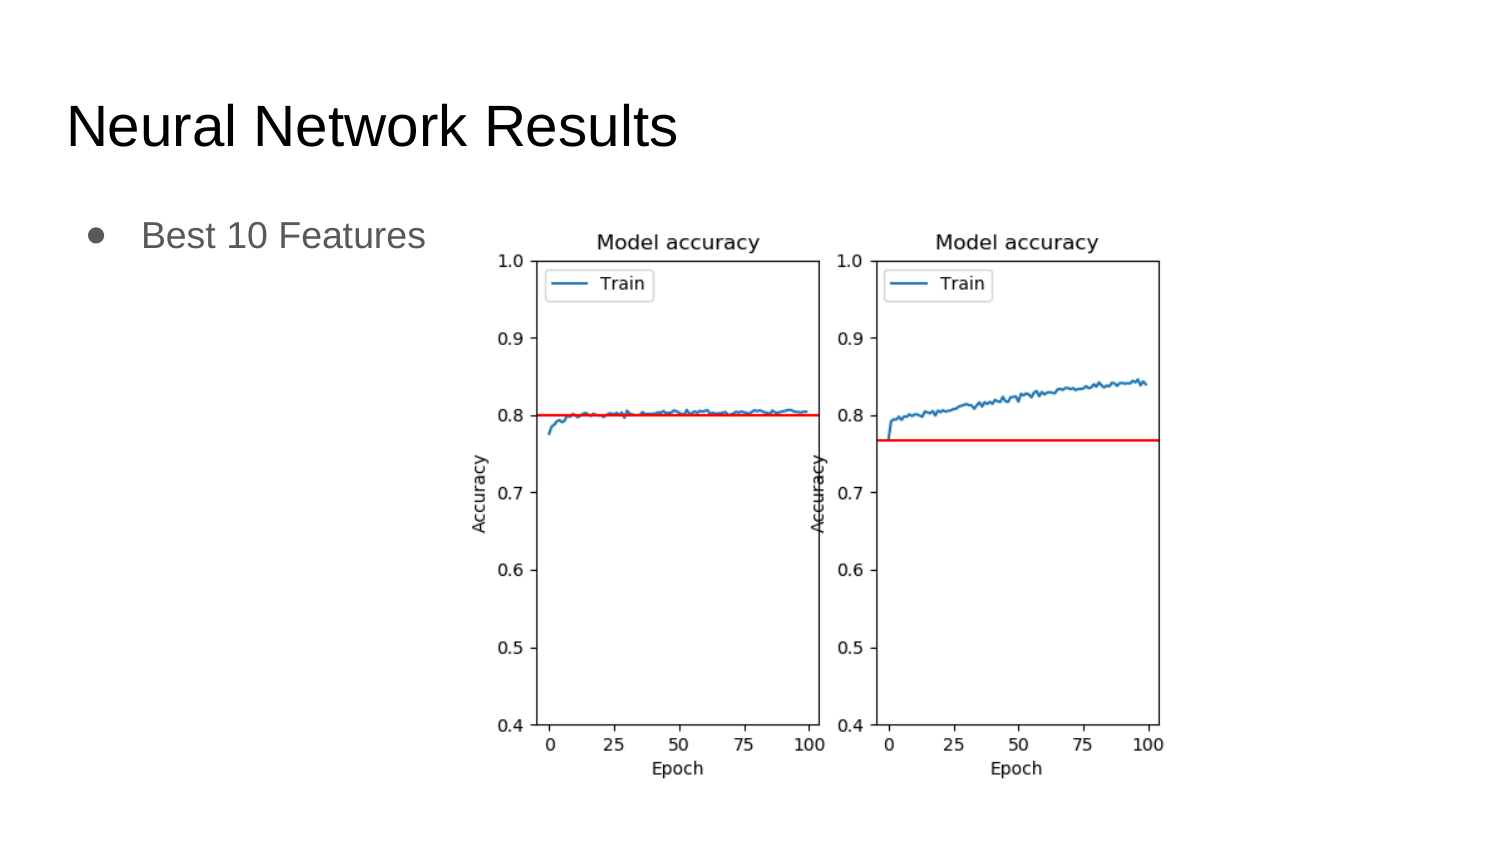

# Neural Network Results
Best 10 Features